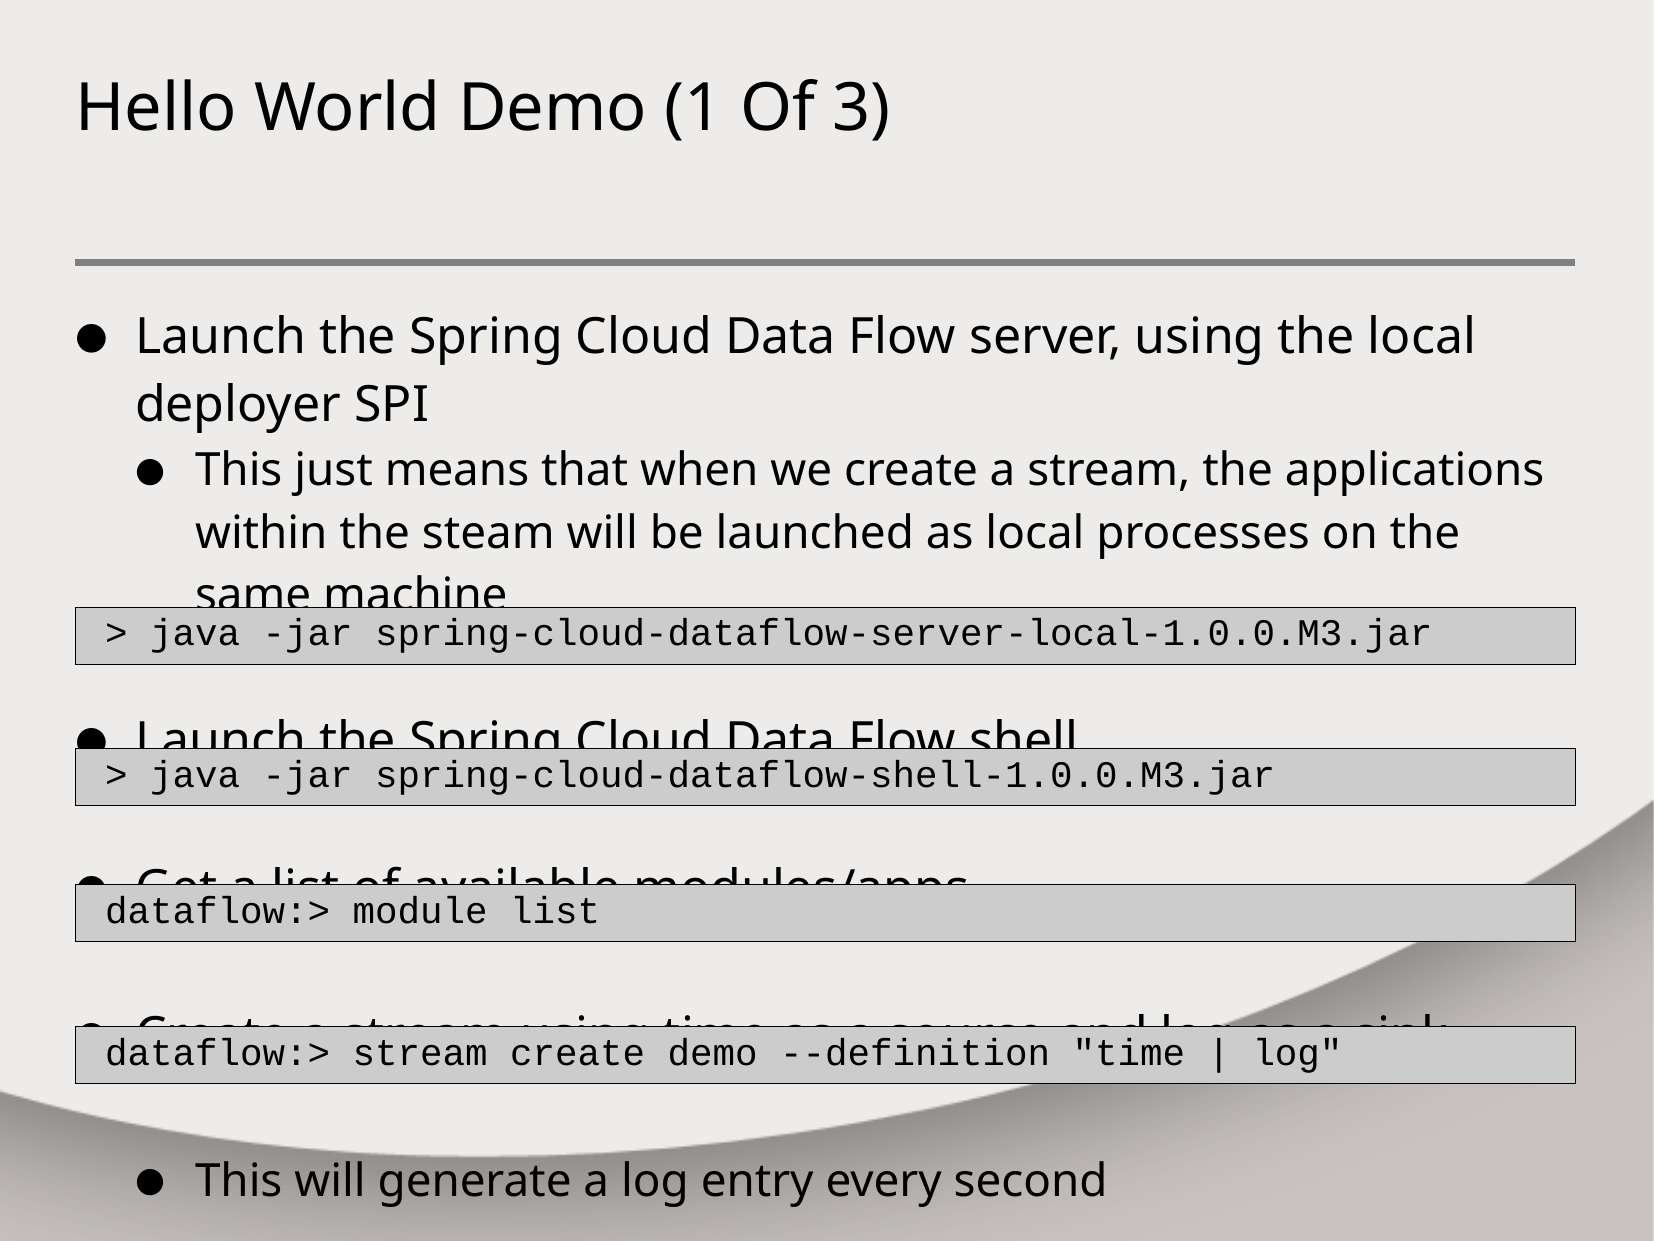

# Hello World Demo (1 Of 3)
Launch the Spring Cloud Data Flow server, using the local deployer SPI
This just means that when we create a stream, the applications within the steam will be launched as local processes on the same machine
Launch the Spring Cloud Data Flow shell
Get a list of available modules/apps
Create a stream using time as a source and log as a sink
This will generate a log entry every second
> java -jar spring-cloud-dataflow-server-local-1.0.0.M3.jar
> java -jar spring-cloud-dataflow-shell-1.0.0.M3.jar
dataflow:> module list
dataflow:> module list
dataflow:> module list
dataflow:> stream create demo --definition "time | log"